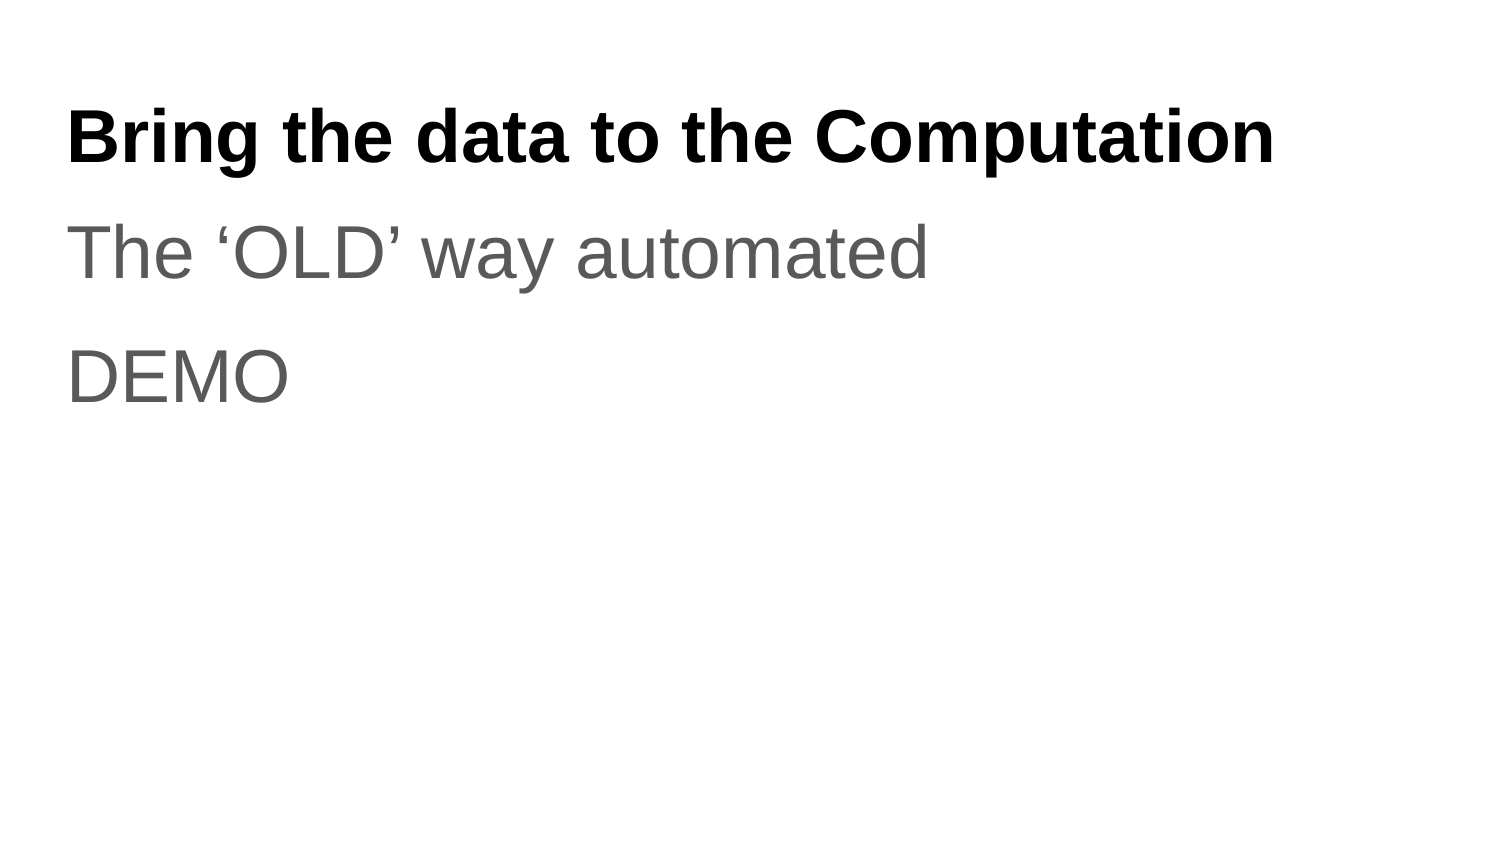

# Bring the data to the Computation
The ‘OLD’ way automated
DEMO